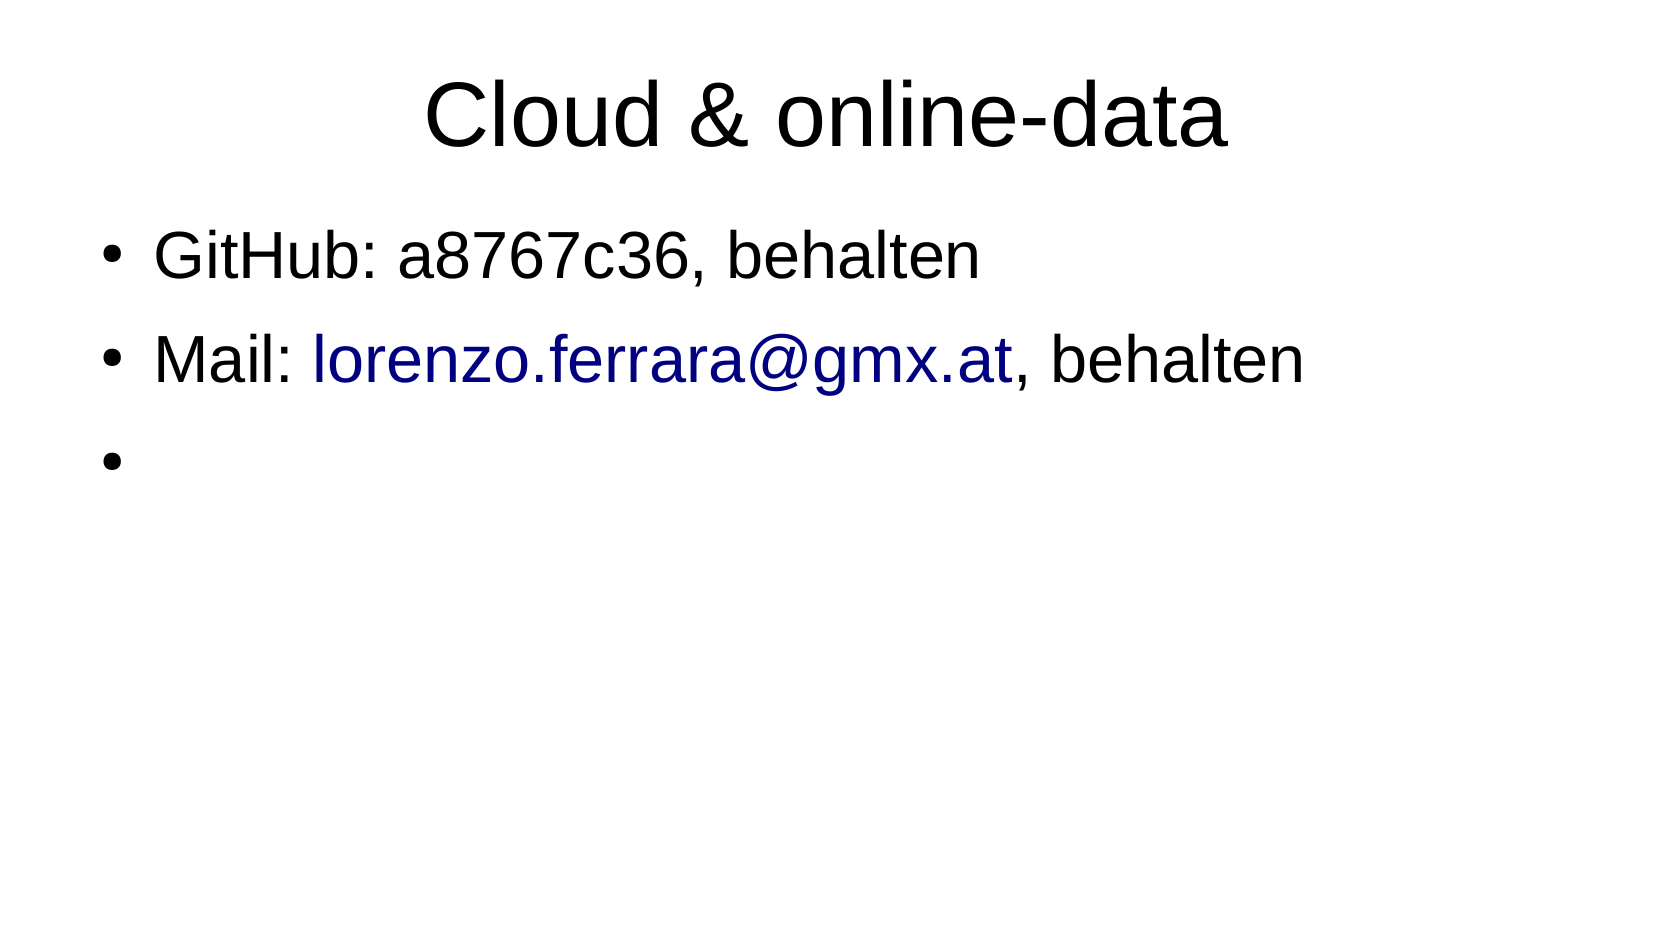

# Cloud & online-data
GitHub: a8767c36, behalten
Mail: lorenzo.ferrara@gmx.at, behalten